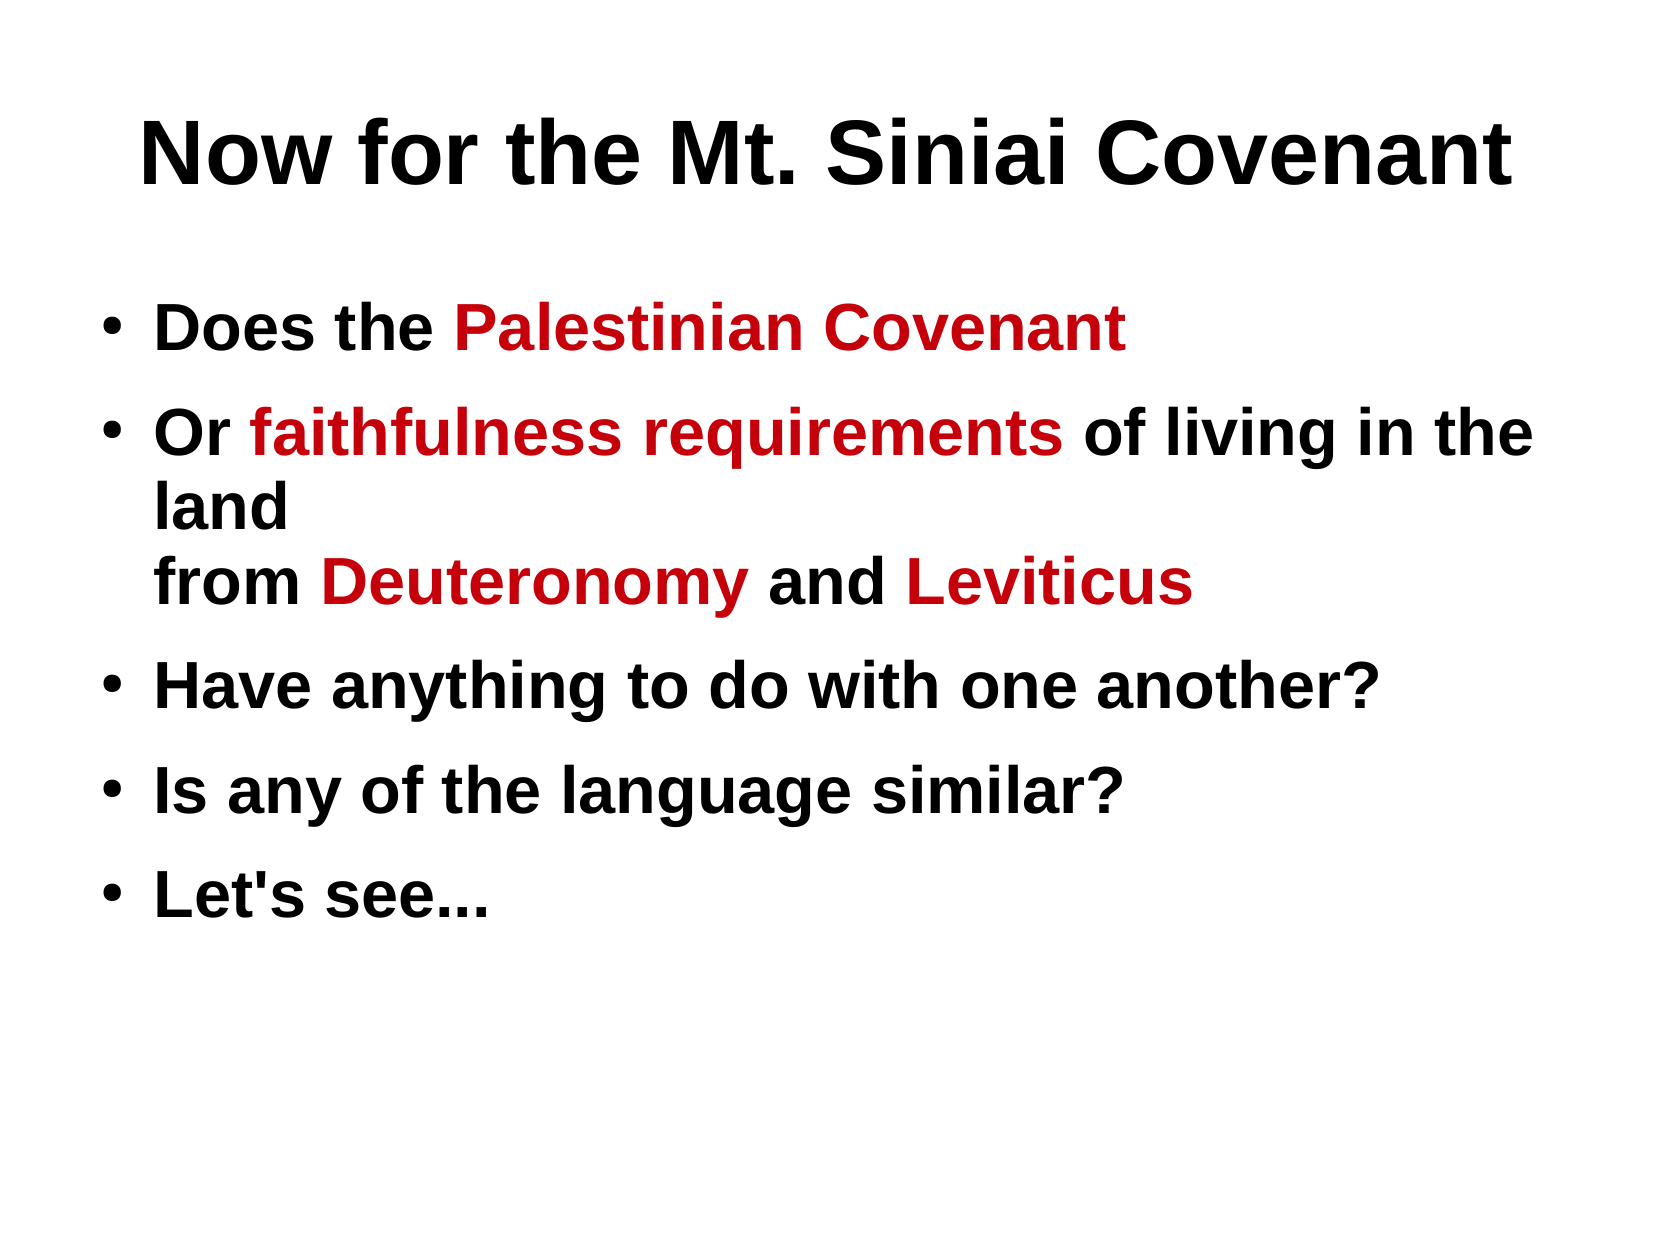

# Now for the Mt. Siniai Covenant
Does the Palestinian Covenant
Or faithfulness requirements of living in the land
from Deuteronomy and Leviticus
Have anything to do with one another?
Is any of the language similar?
Let's see...